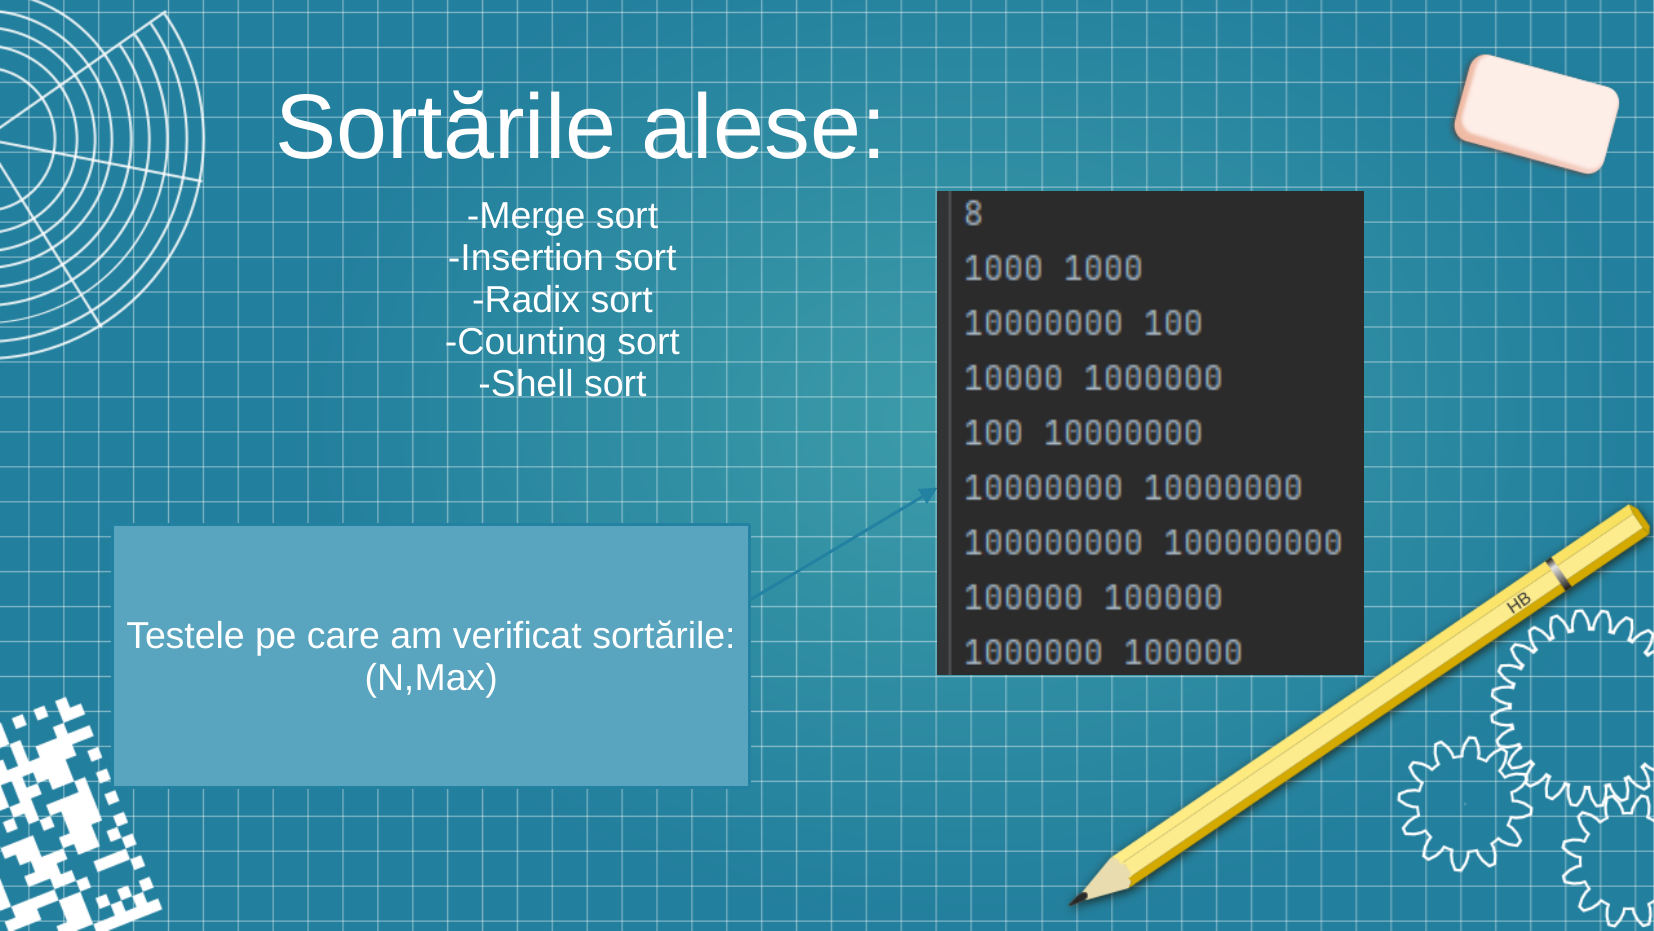

# Sortările alese:
-Merge sort
-Insertion sort
-Radix sort
-Counting sort
-Shell sort
Testele pe care am verificat sortările:
(N,Max)